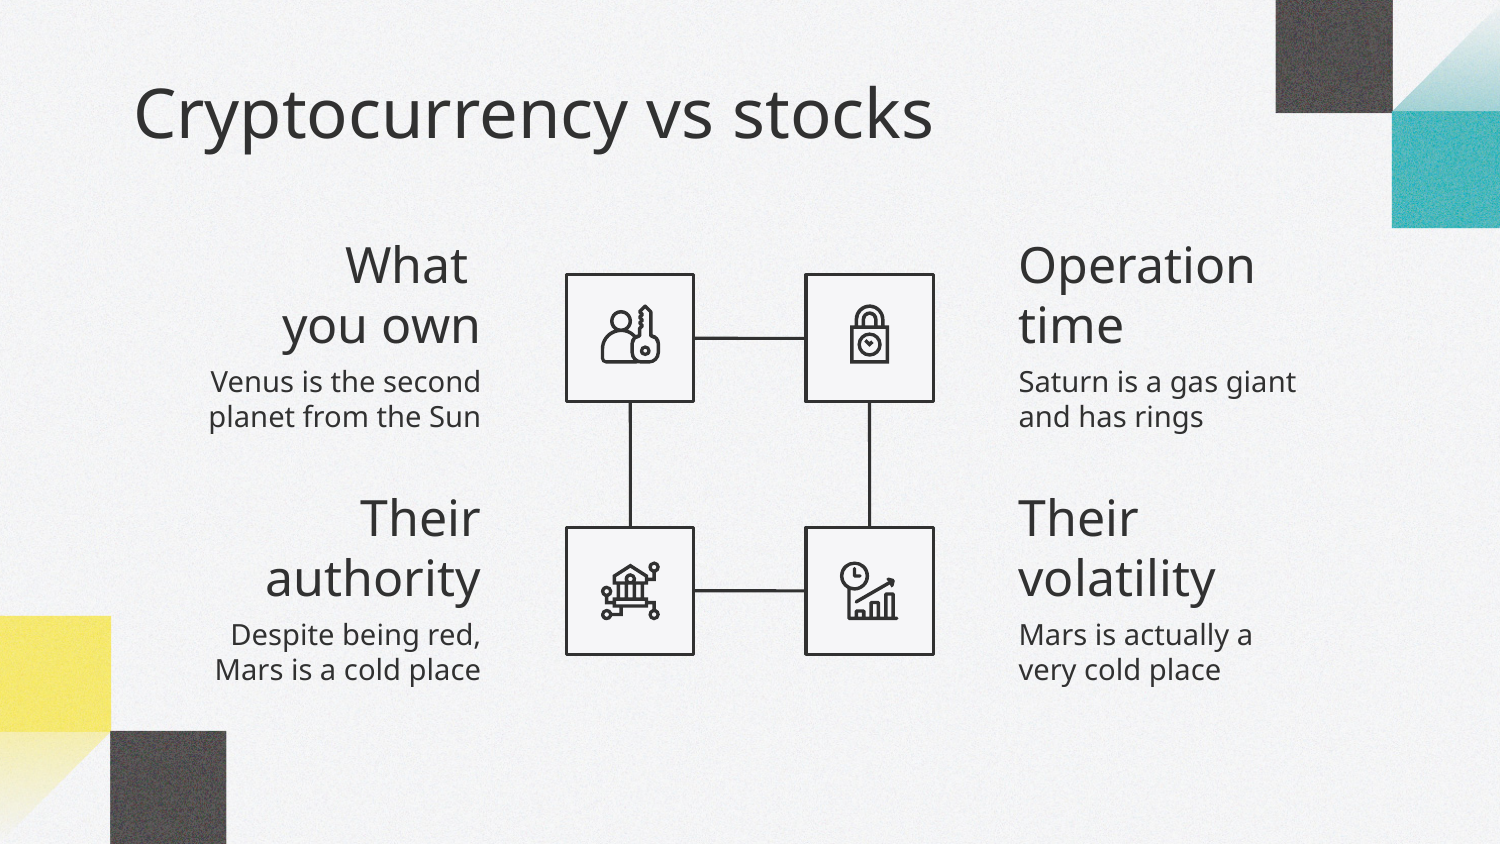

# Cryptocurrency vs stocks
What
you own
Operation time
Venus is the second planet from the Sun
Saturn is a gas giant and has rings
Their volatility
Their authority
Mars is actually a very cold place
Despite being red, Mars is a cold place